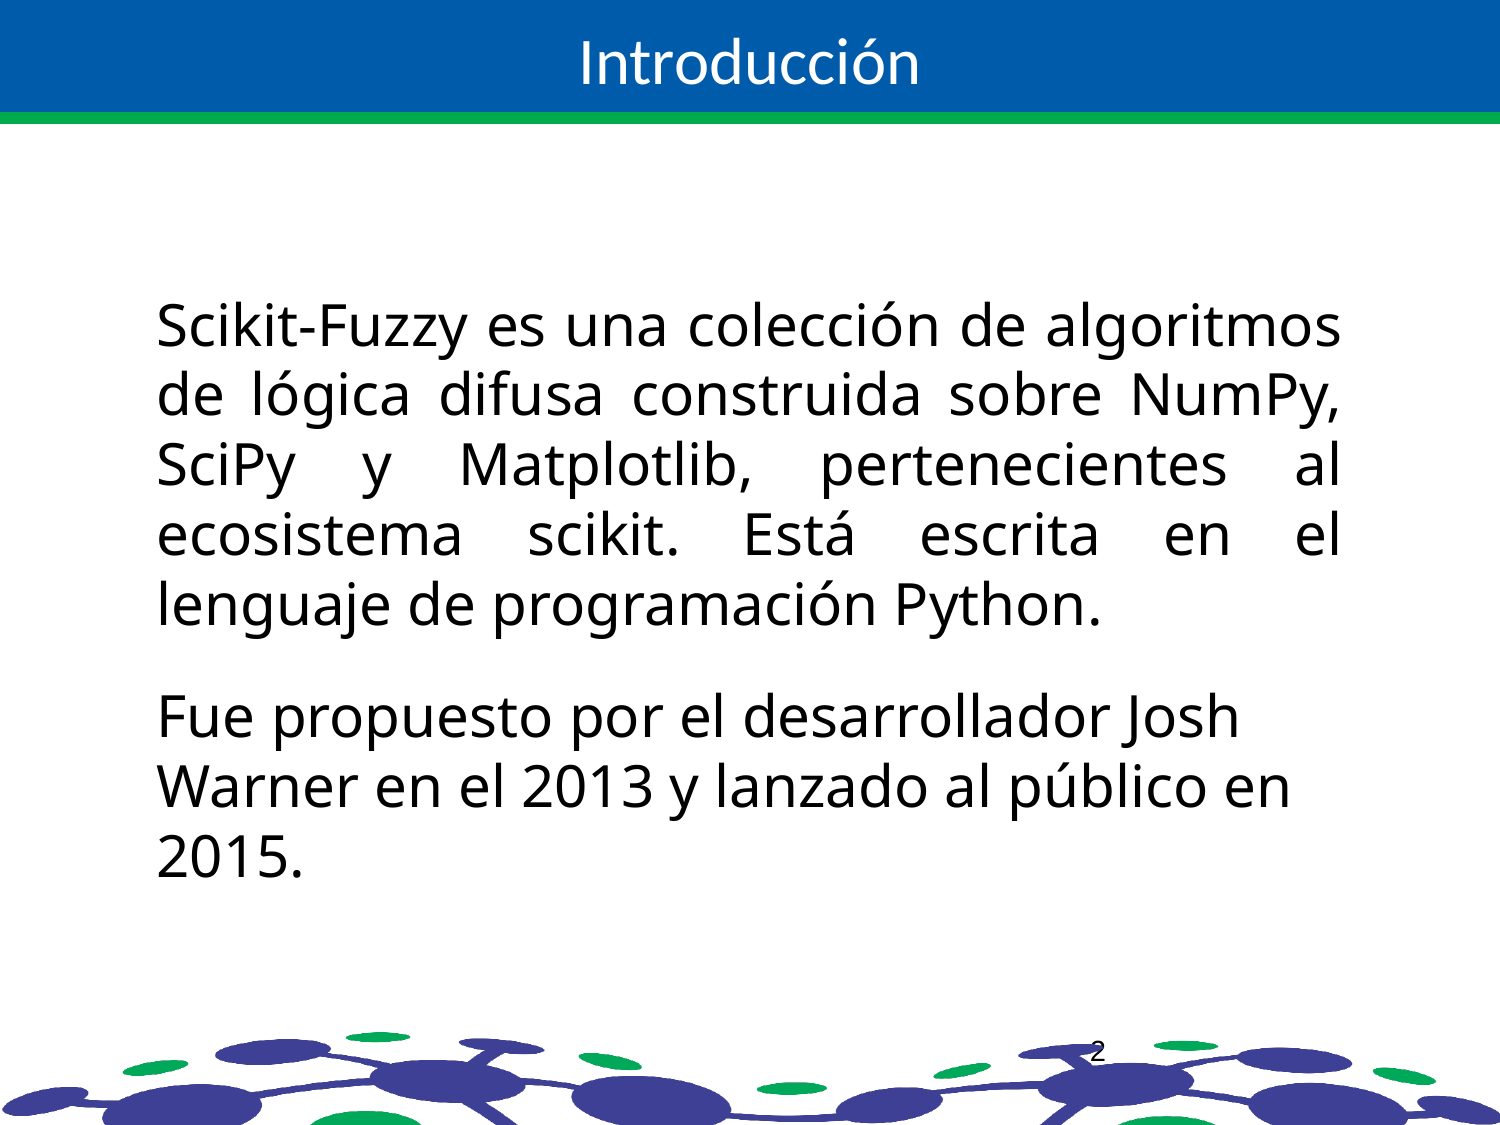

Introducción
Scikit-Fuzzy es una colección de algoritmos de lógica difusa construida sobre NumPy, SciPy y Matplotlib, pertenecientes al ecosistema scikit. Está escrita en el lenguaje de programación Python.
Fue propuesto por el desarrollador Josh Warner en el 2013 y lanzado al público en 2015.